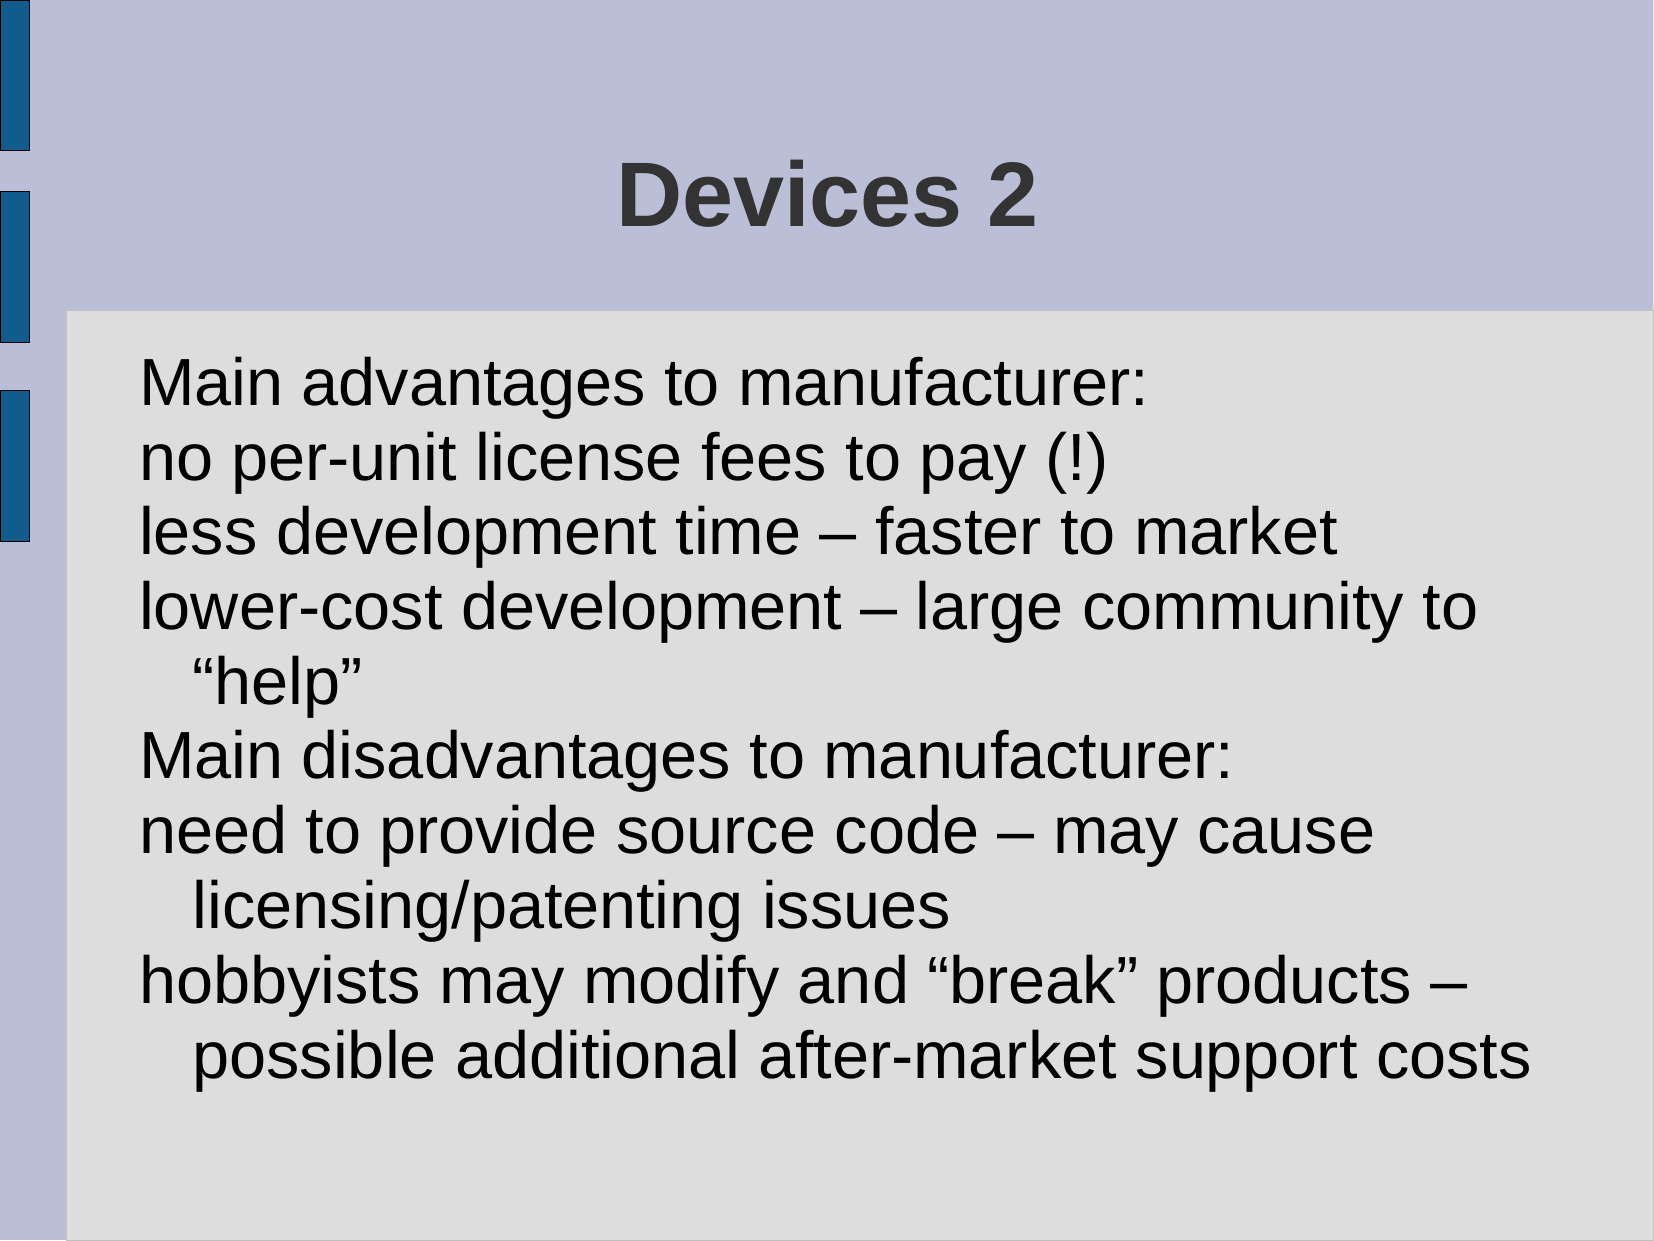

# Devices 2
Main advantages to manufacturer:
no per-unit license fees to pay (!)
less development time – faster to market
lower-cost development – large community to “help”
Main disadvantages to manufacturer:
need to provide source code – may cause licensing/patenting issues
hobbyists may modify and “break” products – possible additional after-market support costs